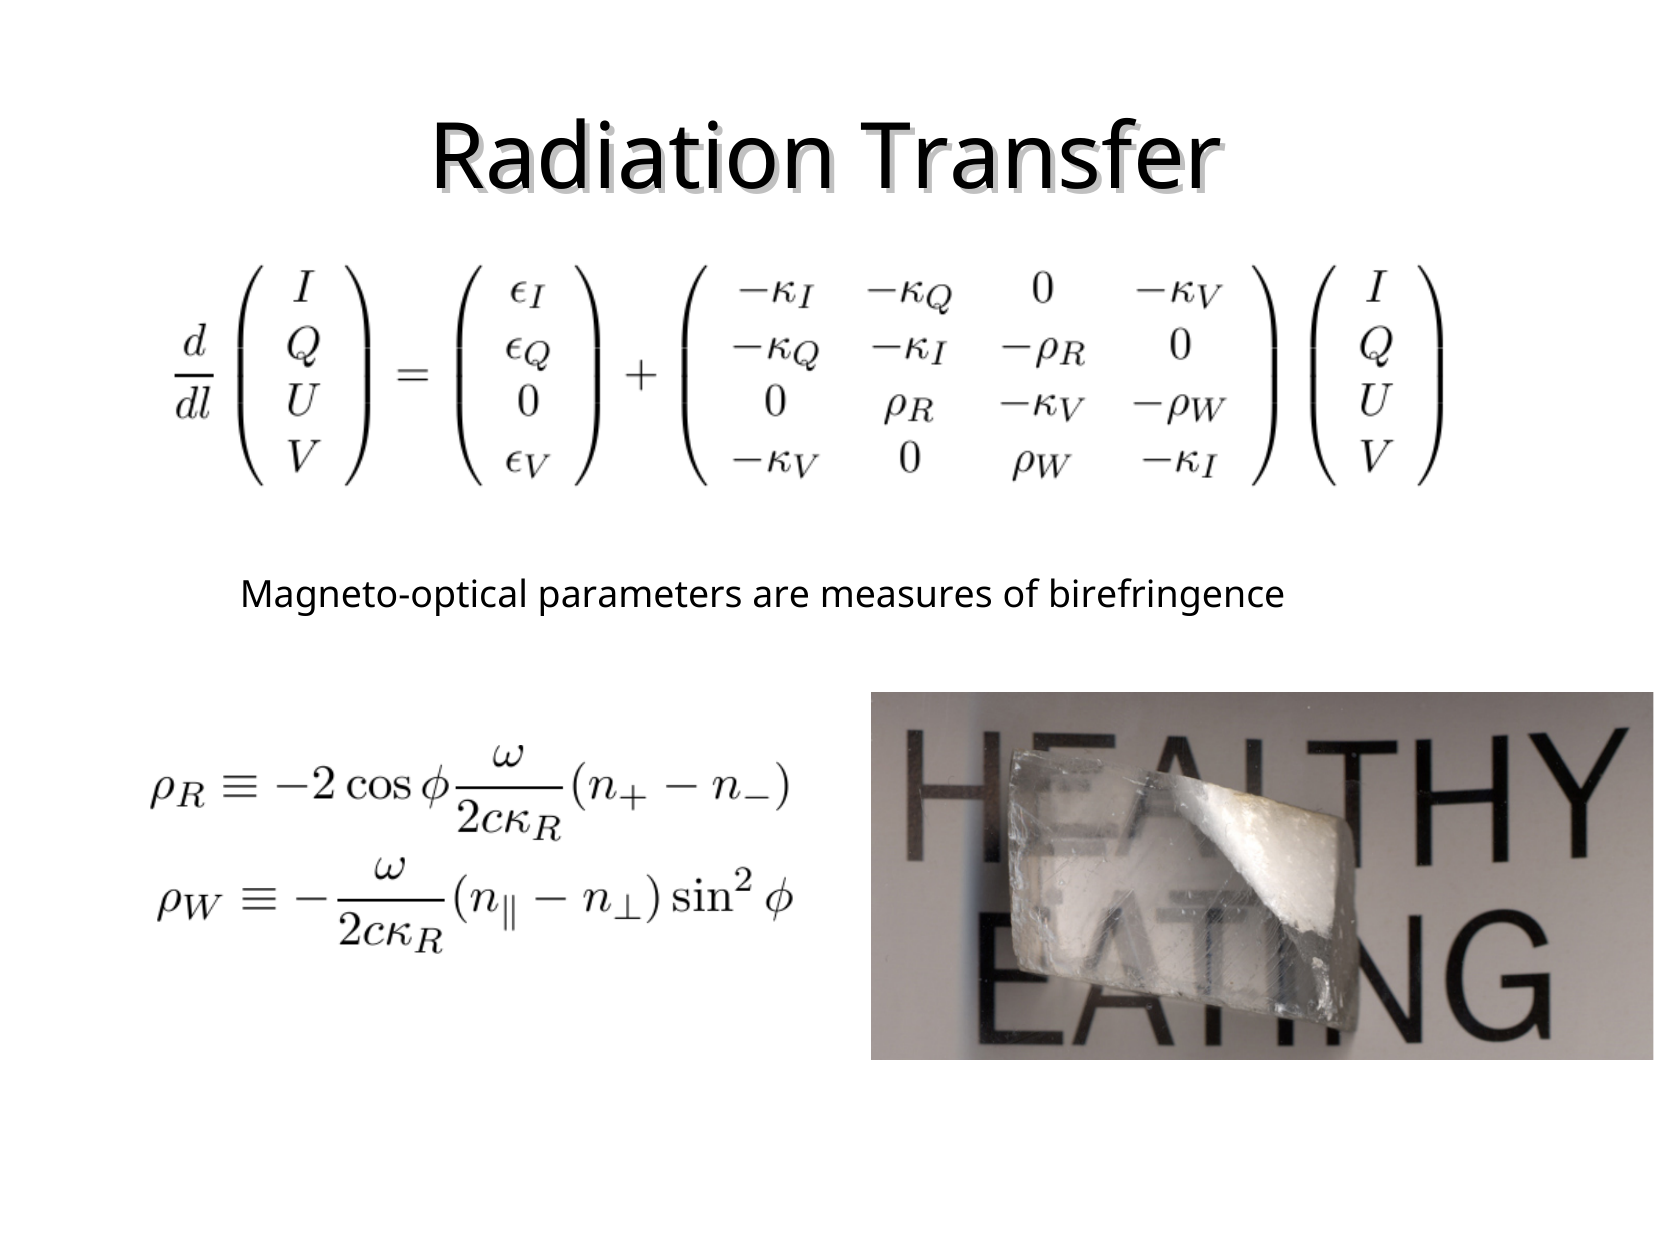

# Radiation Transfer
Magneto-optical parameters are measures of birefringence